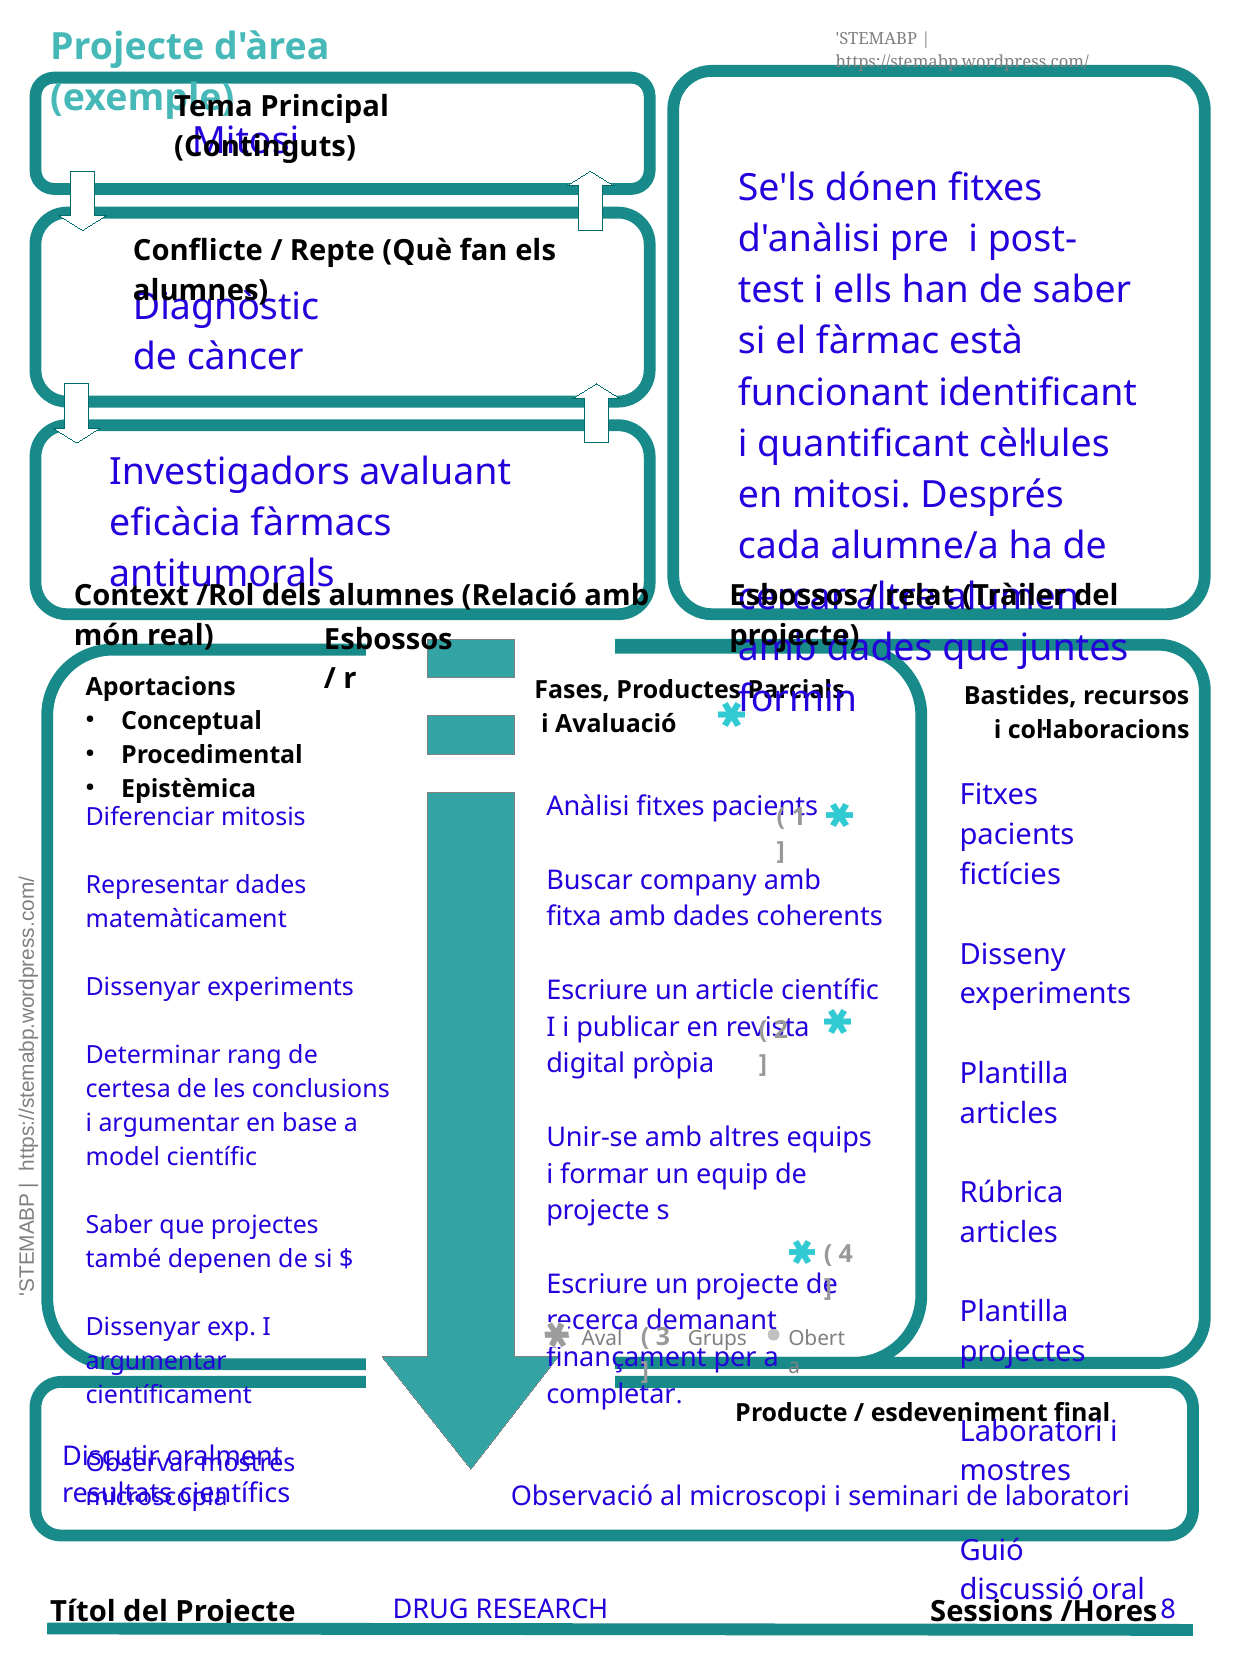

Projecte d'àrea (exemple)
'STEMABP | https://stemabp.wordpress.com/
Tema Principal (Continguts)
Mitosi
Se'ls dónen fitxes d'anàlisi pre i post-test i ells han de saber si el fàrmac està funcionant identificant i quantificant cèl·lules en mitosi. Després cada alumne/a ha de cercar altre alumen amb dades que juntes formin
Conflicte / Repte (Què fan els alumnes)
Diagnòstic de càncer
Investigadors avaluant eficàcia fàrmacs antitumorals
Context /Rol dels alumnes (Relació amb món real)
Esbossos / relat (Tràiler del projecte)
Esbossos / r
Aportacions
Conceptual
Procedimental
Epistèmica
Fases, Productes Parcials
 i Avaluació
Bastides, recursos
i col·laboracions
Fitxes pacients fictícies
Disseny experiments
Plantilla articles
Rúbrica articles
Plantilla projectes
Laboratori i mostres
Guió discussió oral
Anàlisi fitxes pacients
Buscar company amb fitxa amb dades coherents
Escriure un article científic I i publicar en revista digital pròpia
Unir-se amb altres equips i formar un equip de projecte s
Escriure un projecte de recerca demanant finançament per a completar.
( 1 ]
Diferenciar mitosis
Representar dades matemàticament
Dissenyar experiments
Determinar rang de certesa de les conclusions i argumentar en base a model científic
Saber que projectes també depenen de si $
Dissenyar exp. I argumentar científicament
Observar mostres microscopia
'STEMABP | https://stemabp.wordpress.com/
( 2 ]
( 4 ]
( 3 ]
Aval
Grups
Oberta
Producte / esdeveniment final
Discutir oralment resultats científics
Observació al microscopi i seminari de laboratori
Títol del Projecte
DRUG RESEARCH
Sessions /Hores
8